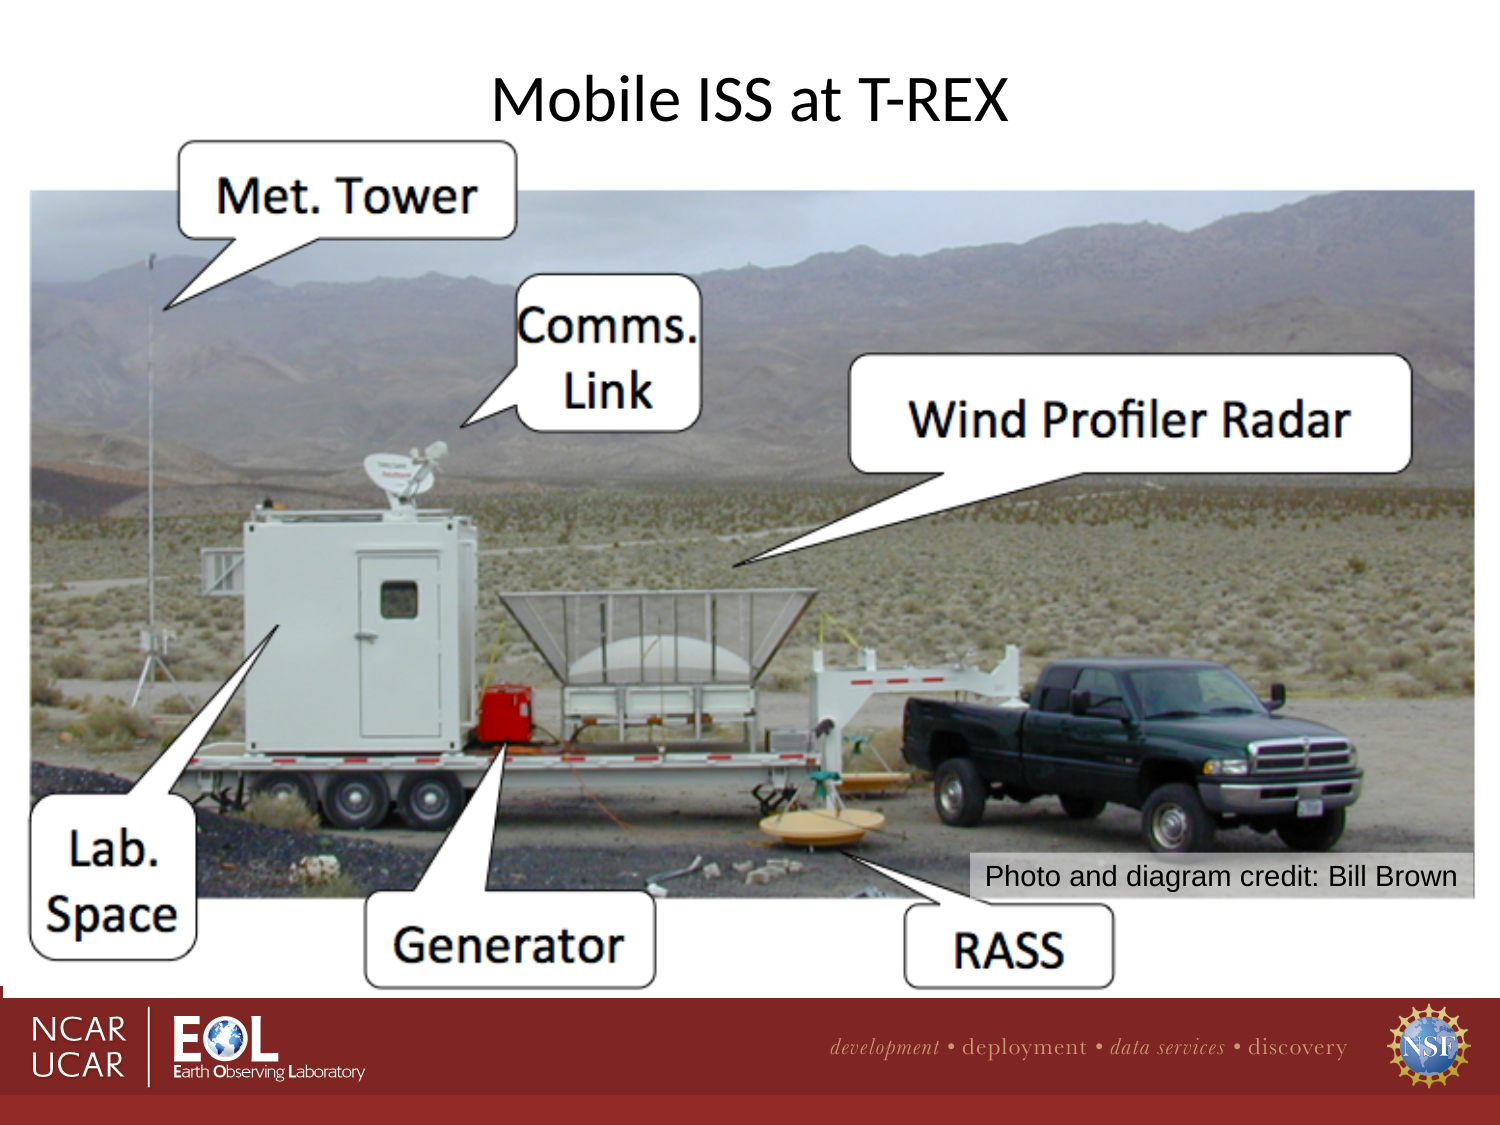

# Mobile ISS at T-REX
Photo and diagram credit: Bill Brown